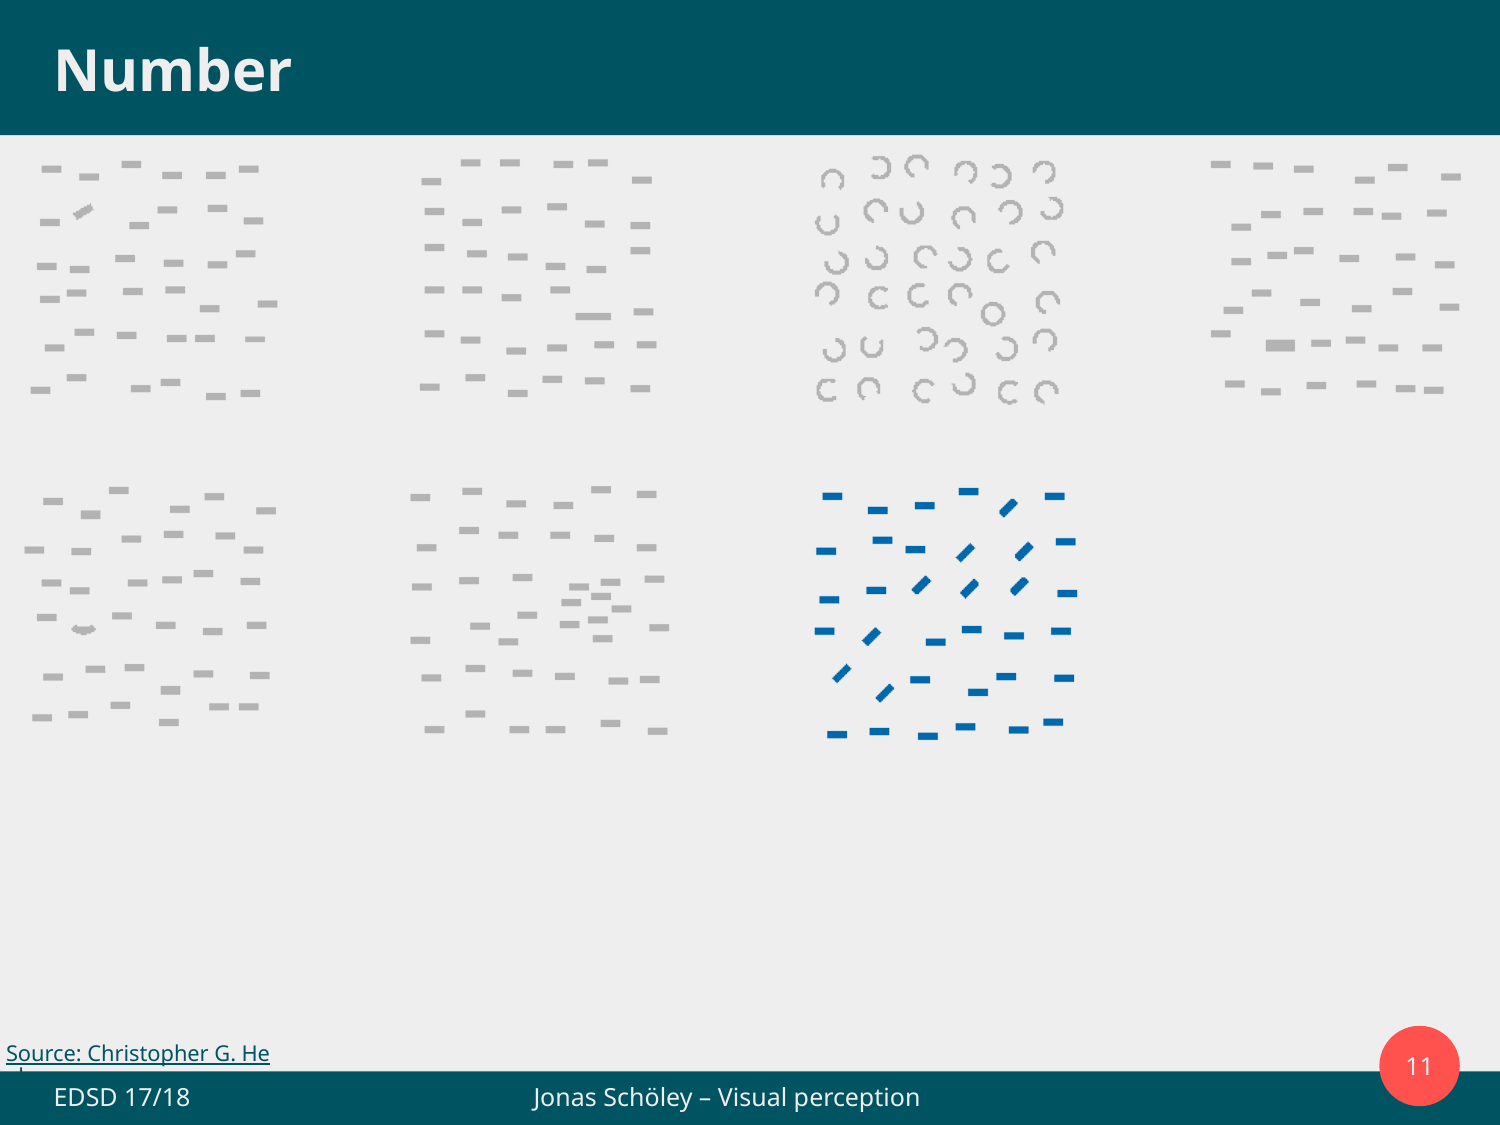

# Number
11
Source: Christopher G. Healey
EDSD 17/18
Jonas Schöley – Visual perception